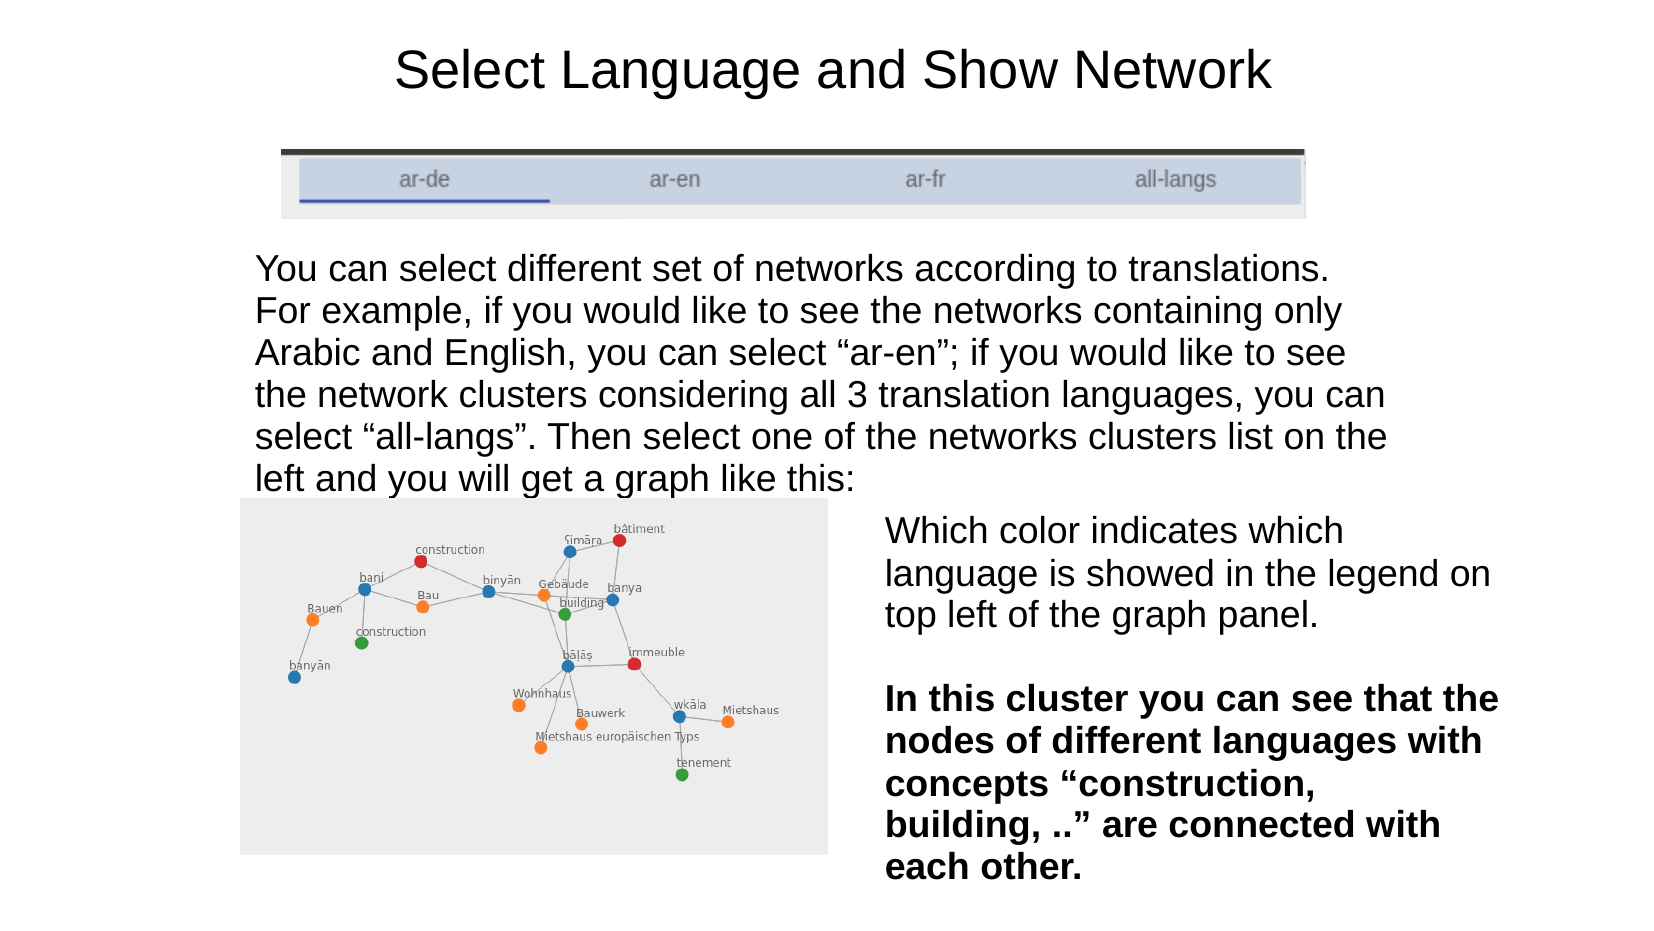

# Select Language and Show Network
You can select different set of networks according to translations. For example, if you would like to see the networks containing only Arabic and English, you can select “ar-en”; if you would like to see the network clusters considering all 3 translation languages, you can select “all-langs”. Then select one of the networks clusters list on the left and you will get a graph like this:
Which color indicates which language is showed in the legend on top left of the graph panel.
In this cluster you can see that the nodes of different languages with concepts “construction, building, ..” are connected with each other.